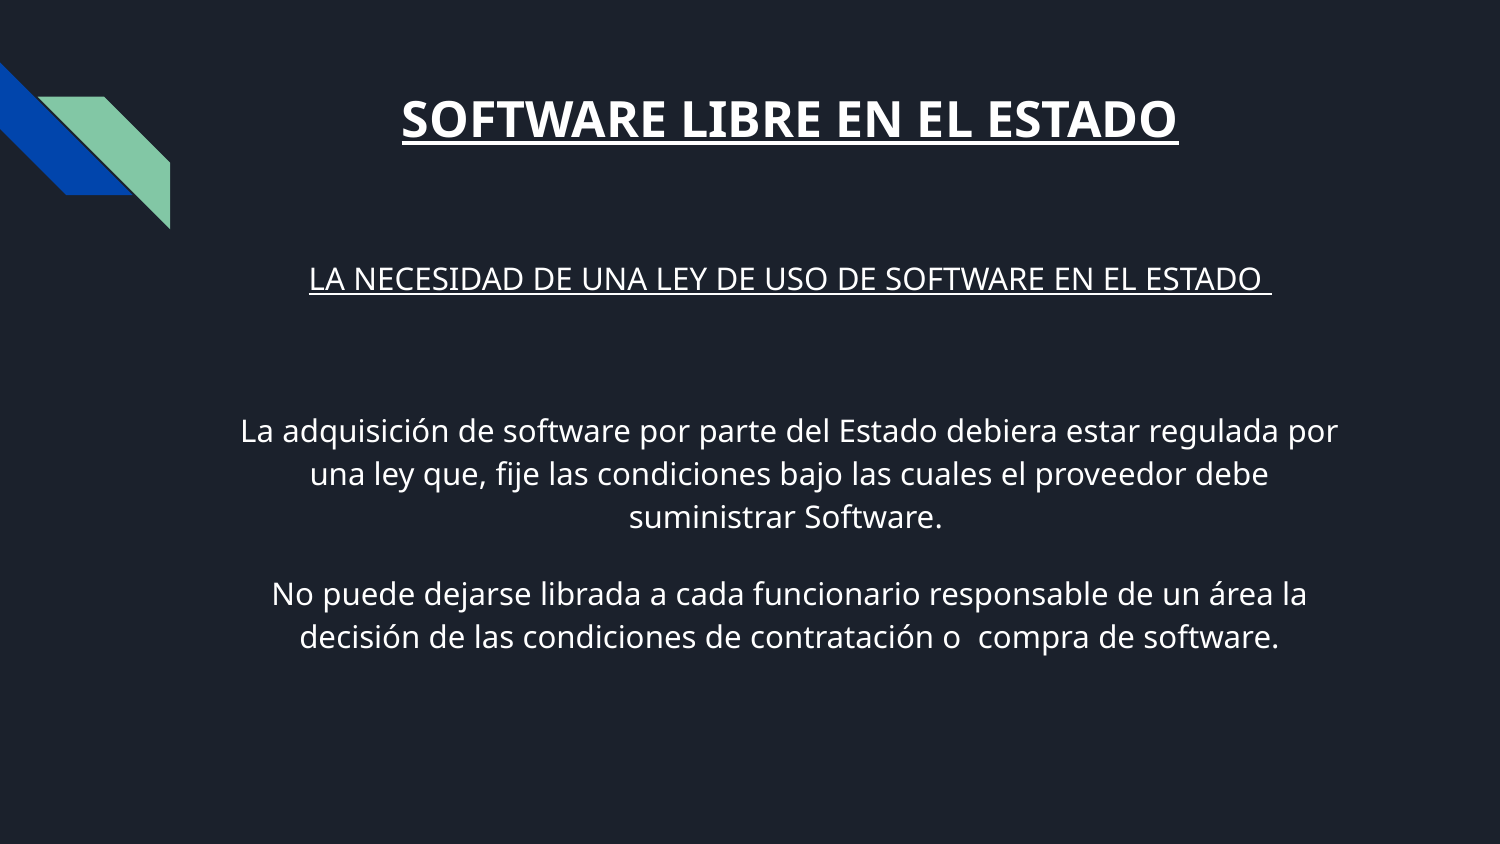

# SOFTWARE LIBRE EN EL ESTADO
LA NECESIDAD DE UNA LEY DE USO DE SOFTWARE EN EL ESTADO
La adquisición de software por parte del Estado debiera estar regulada por una ley que, fije las condiciones bajo las cuales el proveedor debe suministrar Software.
No puede dejarse librada a cada funcionario responsable de un área la decisión de las condiciones de contratación o compra de software.